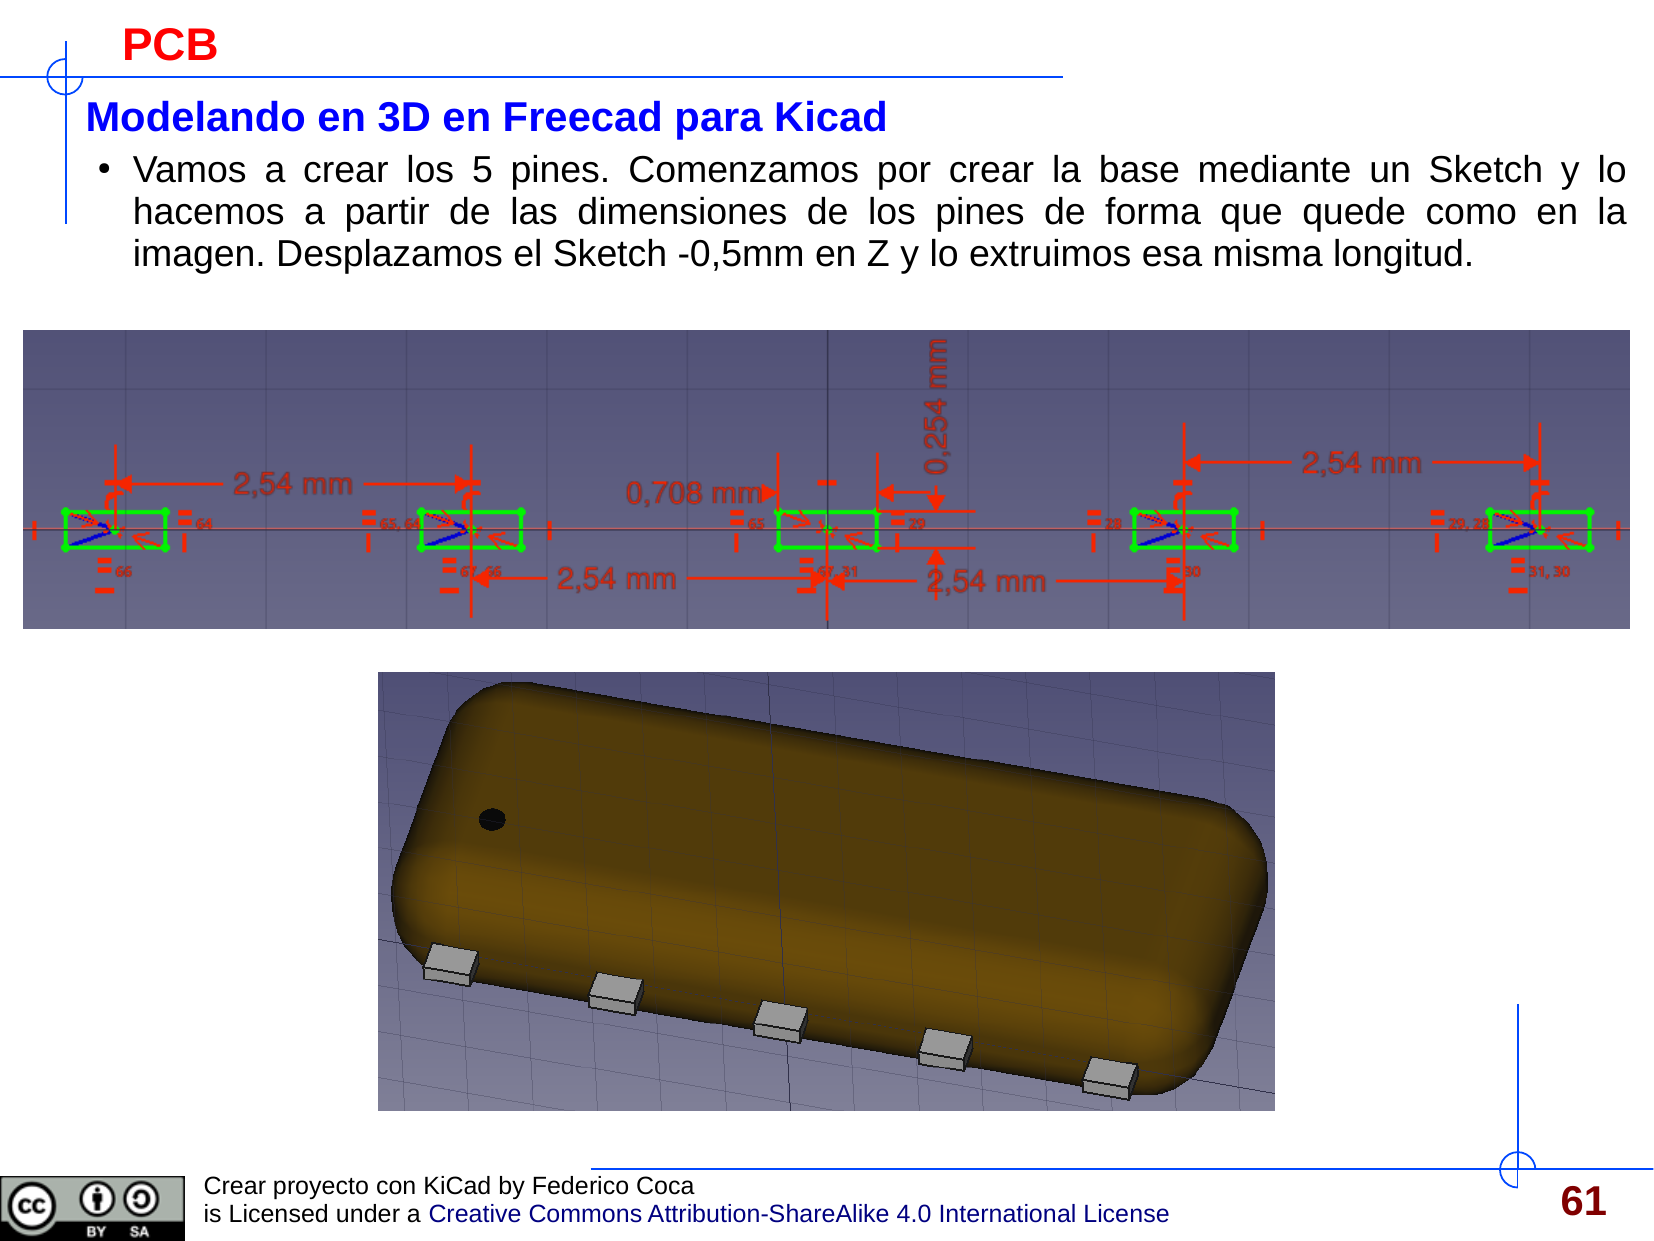

PCB
Modelando en 3D en Freecad para Kicad
Vamos a crear los 5 pines. Comenzamos por crear la base mediante un Sketch y lo hacemos a partir de las dimensiones de los pines de forma que quede como en la imagen. Desplazamos el Sketch -0,5mm en Z y lo extruimos esa misma longitud.
Crear proyecto con KiCad by Federico Coca
is Licensed under a Creative Commons Attribution-ShareAlike 4.0 International License